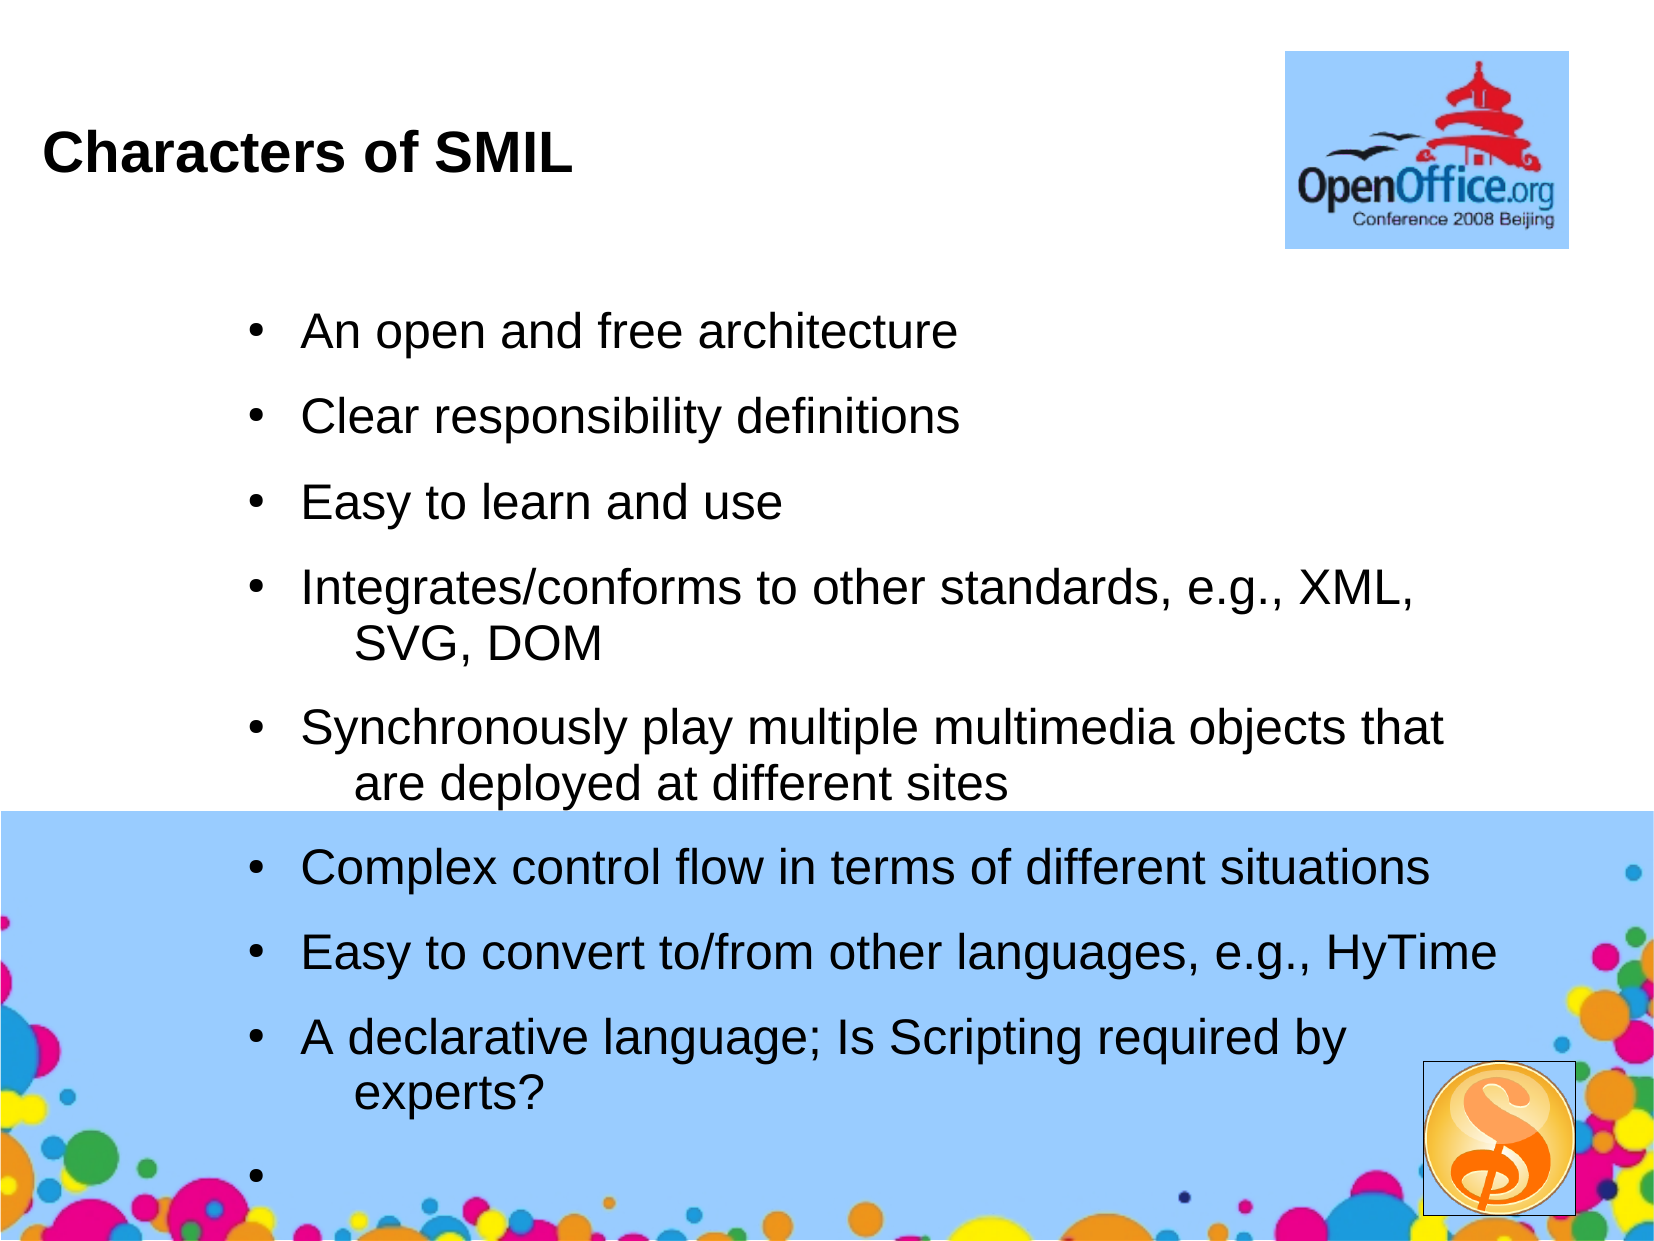

# Characters of SMIL
An open and free architecture
Clear responsibility definitions
Easy to learn and use
Integrates/conforms to other standards, e.g., XML, SVG, DOM
Synchronously play multiple multimedia objects that are deployed at different sites
Complex control flow in terms of different situations
Easy to convert to/from other languages, e.g., HyTime
A declarative language; Is Scripting required by experts?